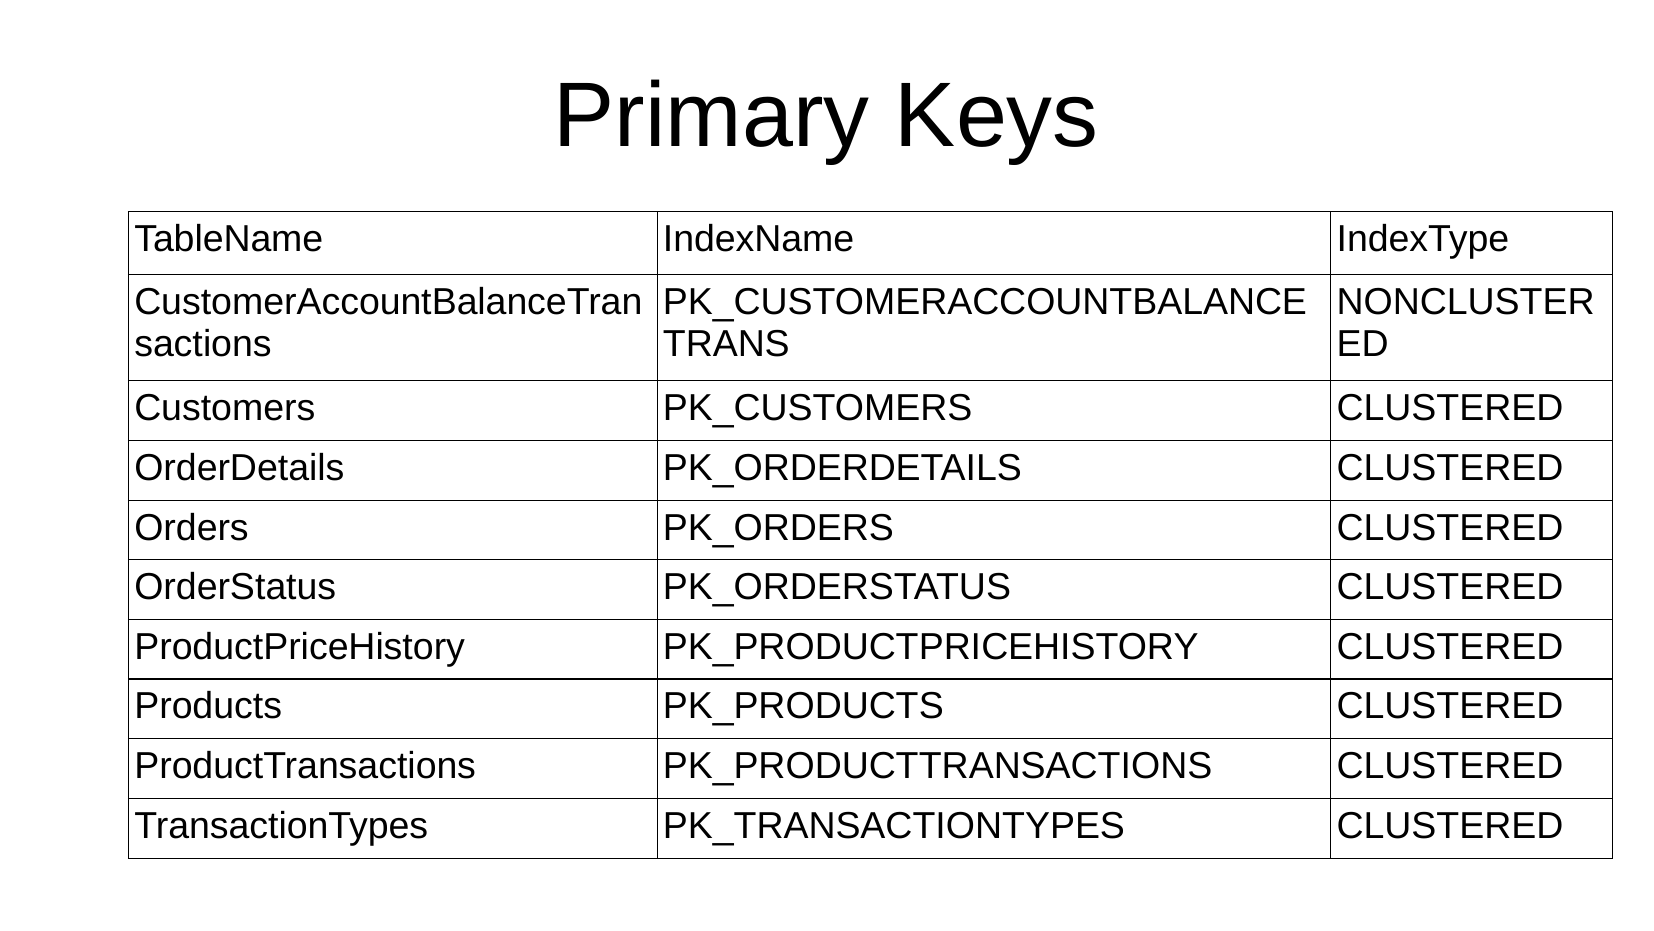

# Primary Keys
| TableName | IndexName | IndexType |
| --- | --- | --- |
| CustomerAccountBalanceTransactions | PK\_CUSTOMERACCOUNTBALANCETRANS | NONCLUSTERED |
| Customers | PK\_CUSTOMERS | CLUSTERED |
| OrderDetails | PK\_ORDERDETAILS | CLUSTERED |
| Orders | PK\_ORDERS | CLUSTERED |
| OrderStatus | PK\_ORDERSTATUS | CLUSTERED |
| ProductPriceHistory | PK\_PRODUCTPRICEHISTORY | CLUSTERED |
| Products | PK\_PRODUCTS | CLUSTERED |
| ProductTransactions | PK\_PRODUCTTRANSACTIONS | CLUSTERED |
| TransactionTypes | PK\_TRANSACTIONTYPES | CLUSTERED |